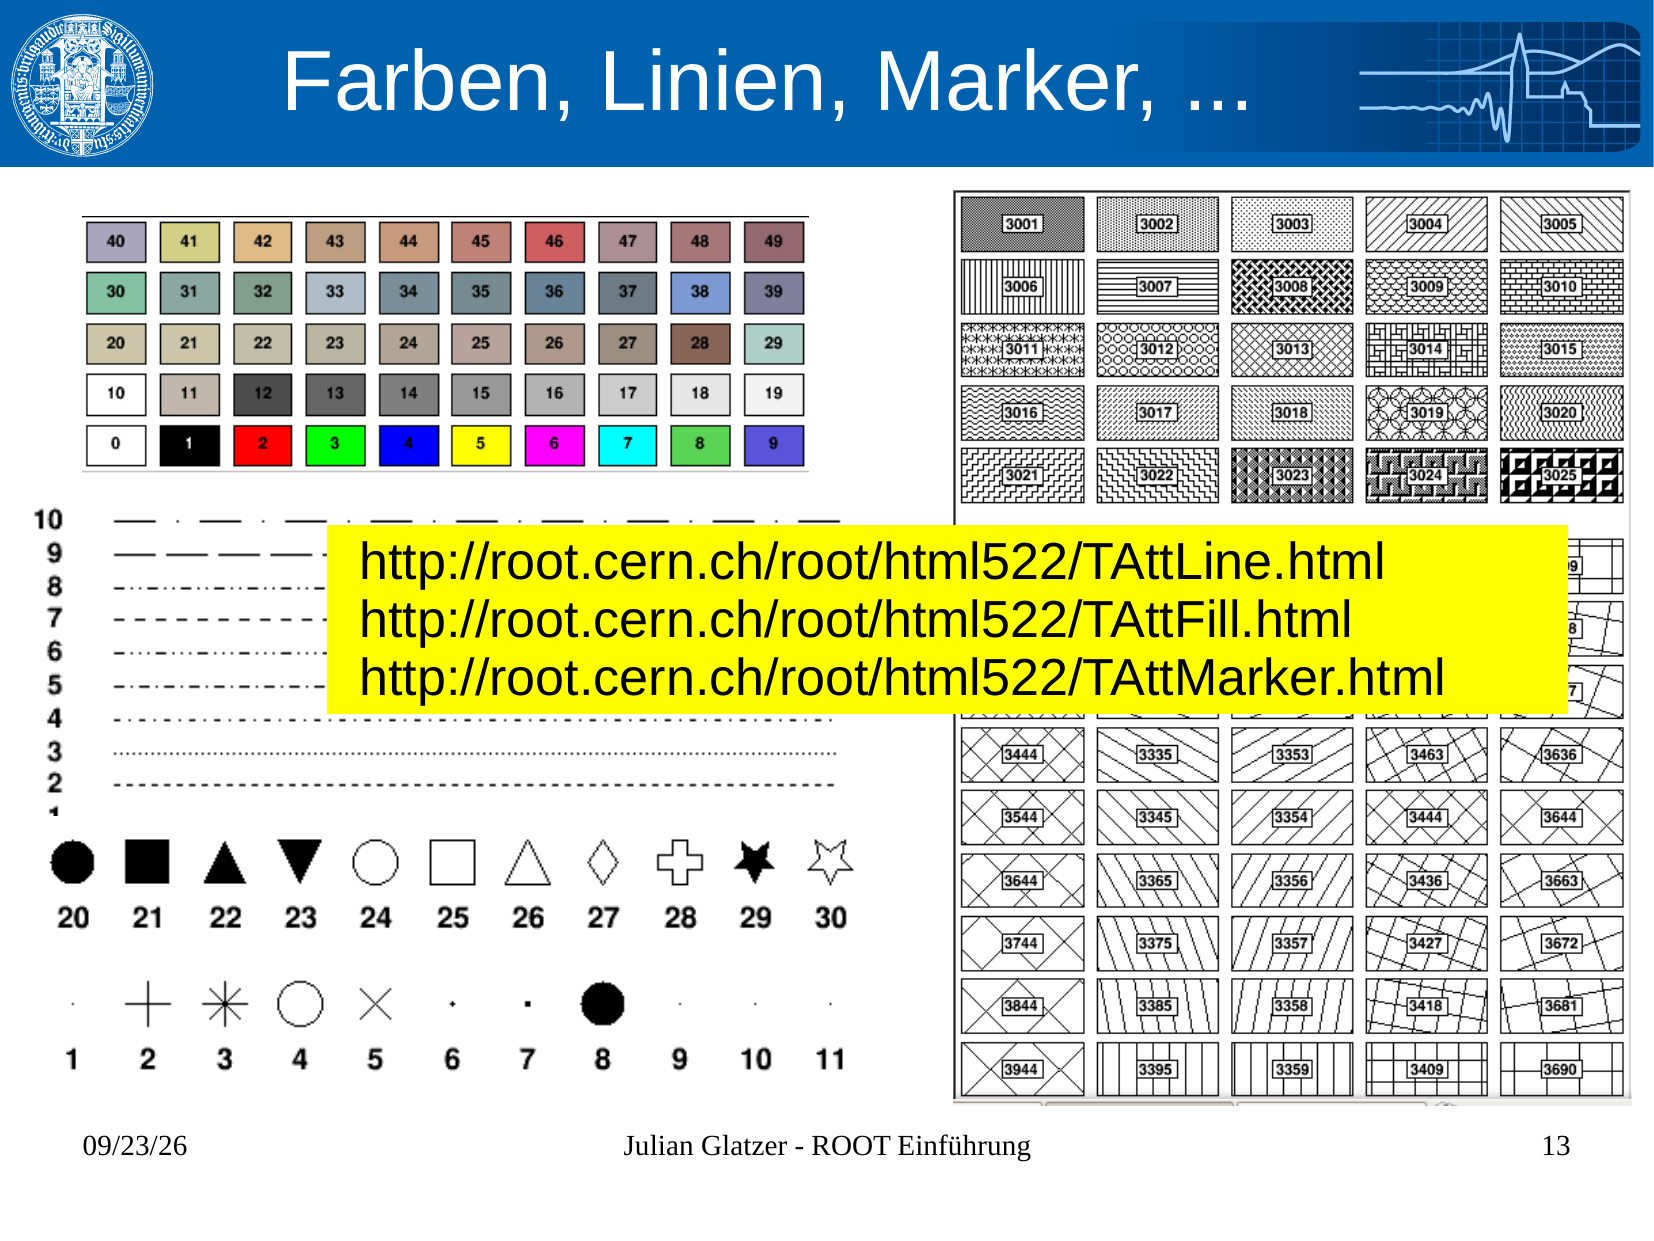

# Farben, Linien, Marker, ...
http://root.cern.ch/root/html522/TAttLine.html
http://root.cern.ch/root/html522/TAttFill.html
http://root.cern.ch/root/html522/TAttMarker.html
Julian Glatzer - ROOT Einführung
13